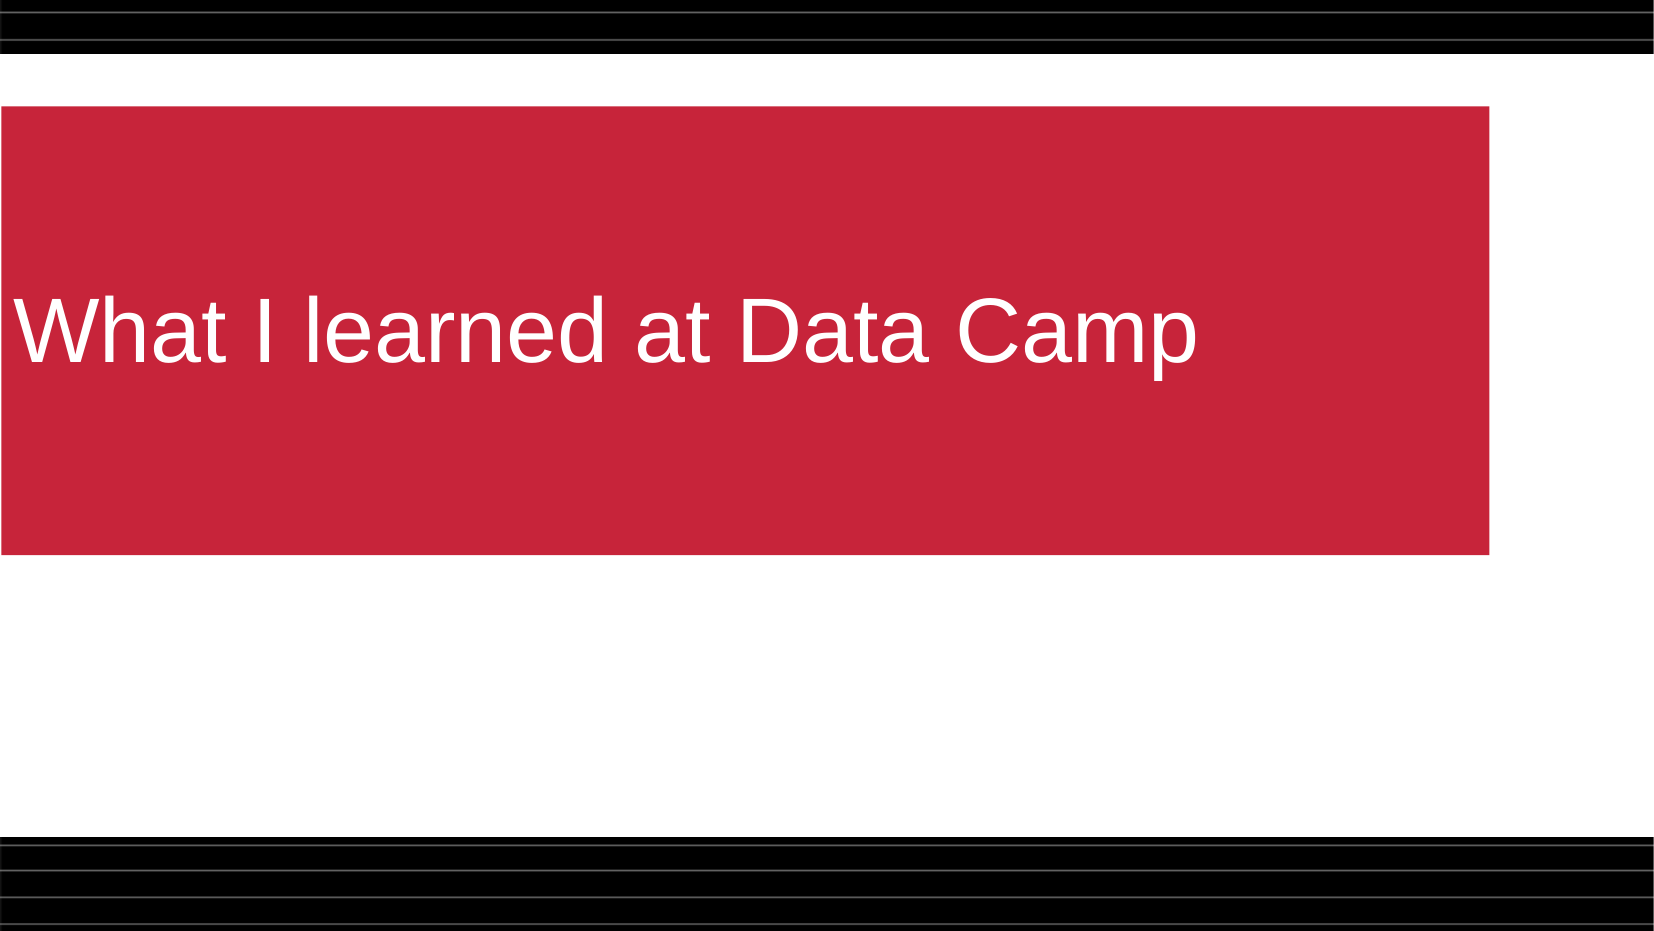

# What I learned at Data Camp